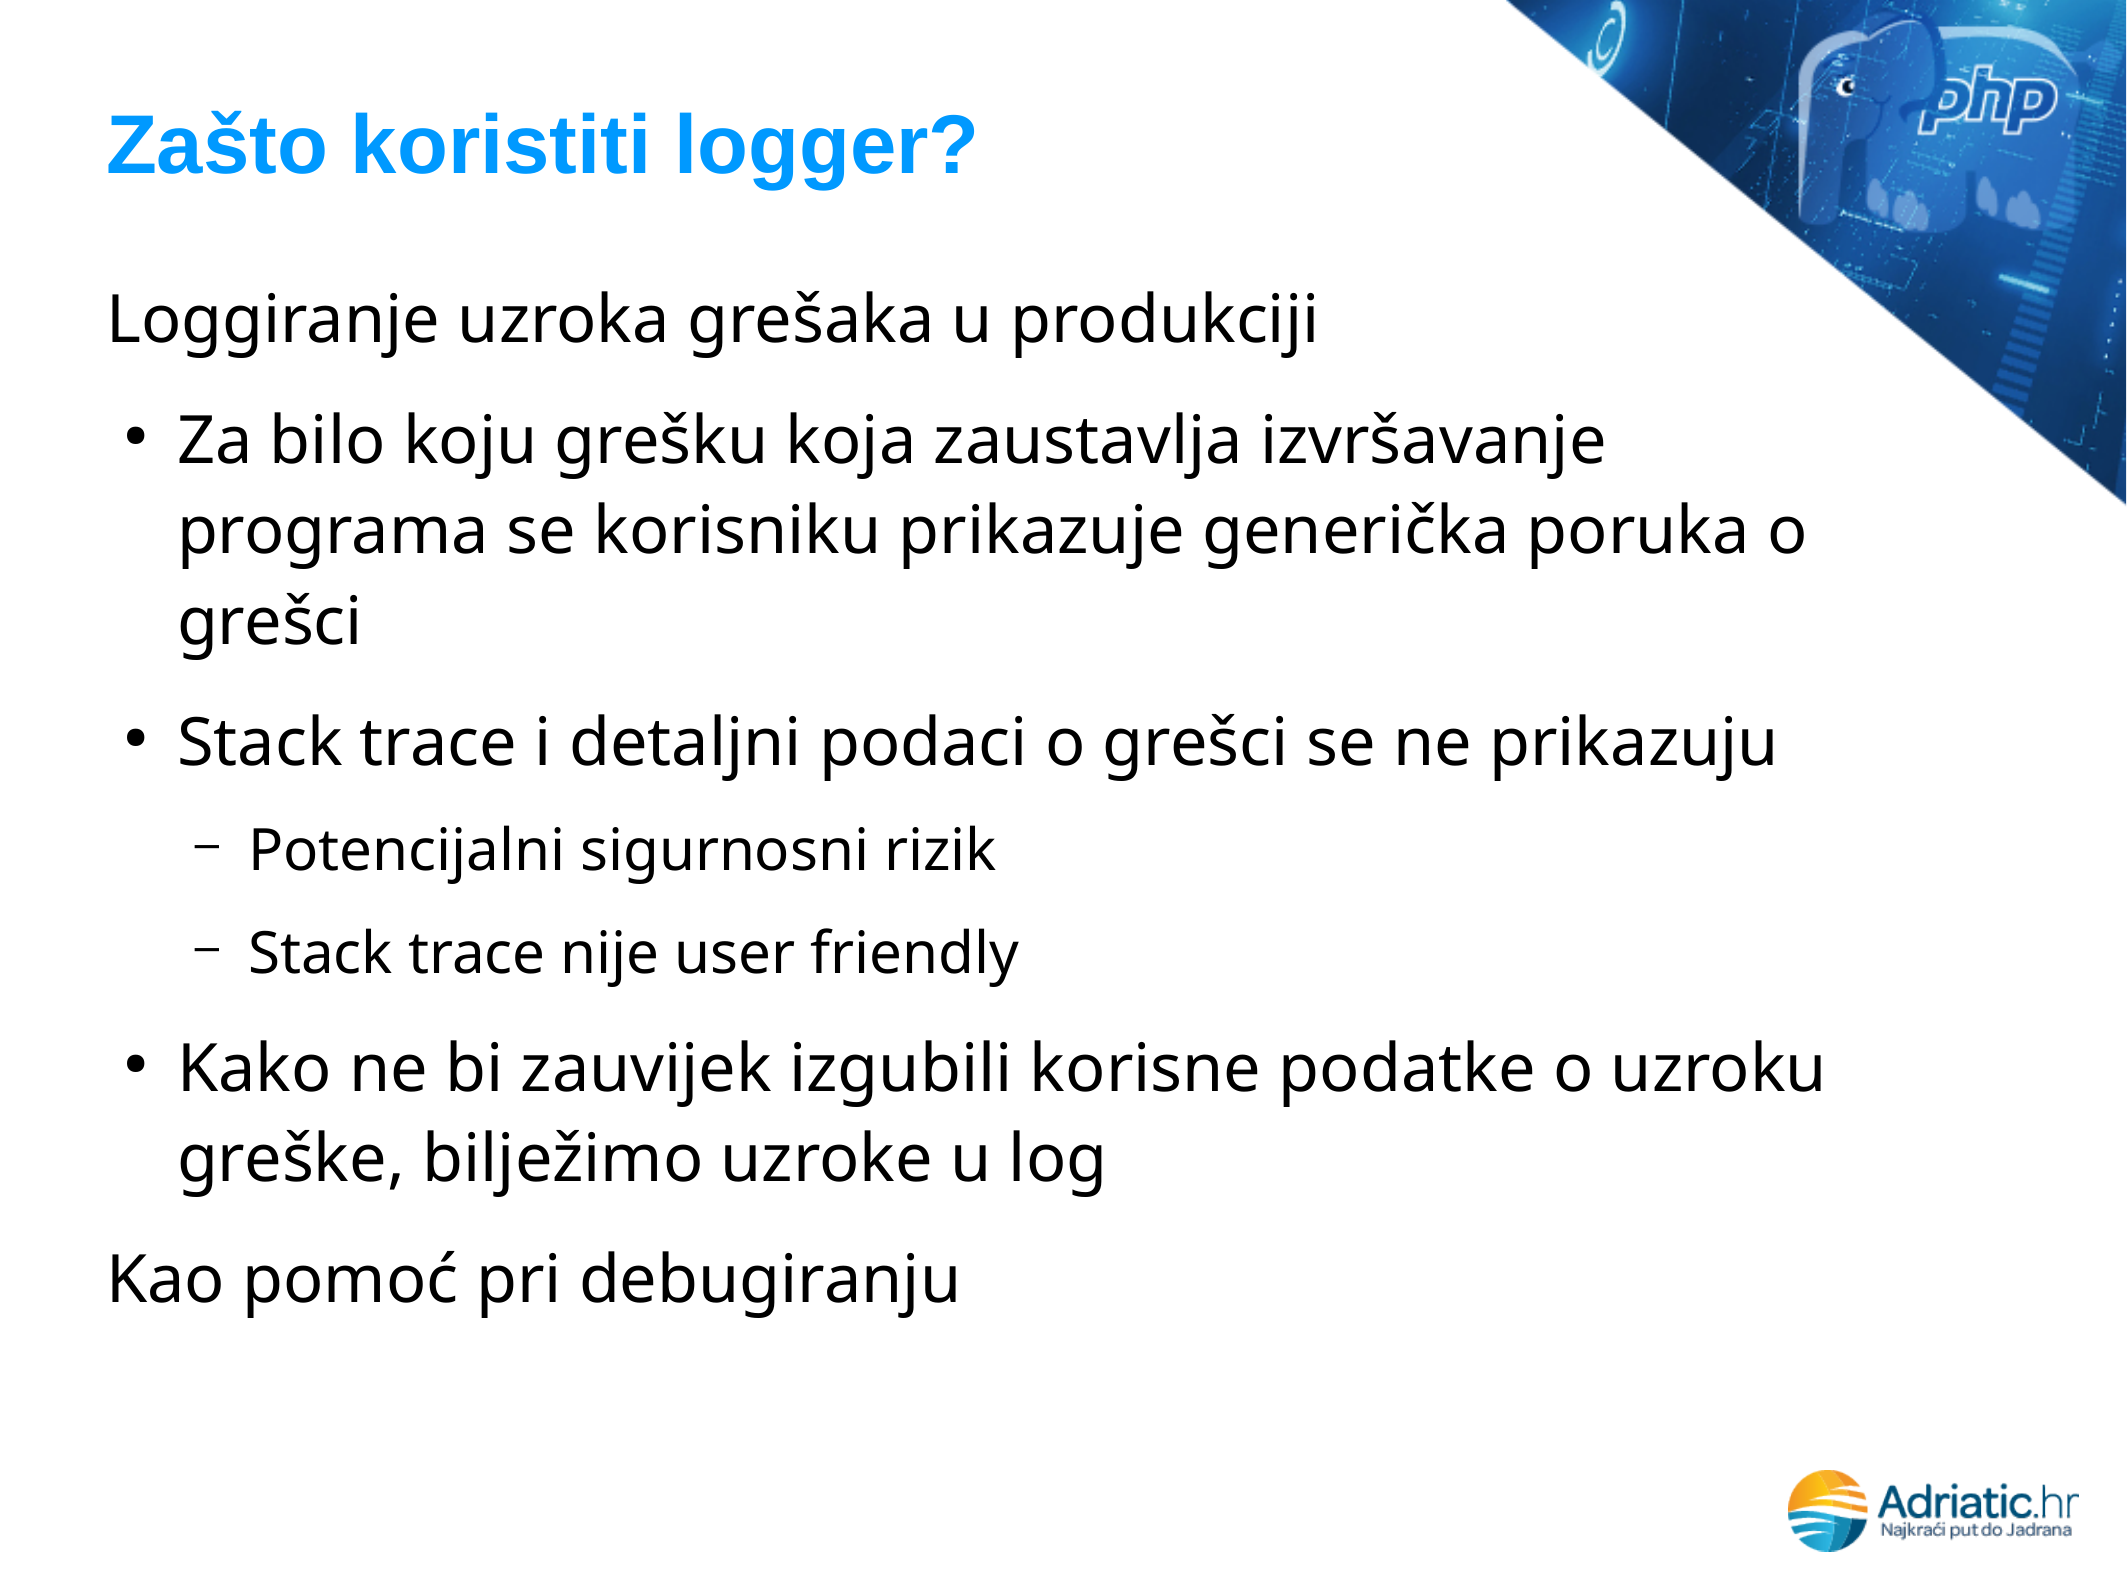

# Zašto koristiti logger?
Loggiranje uzroka grešaka u produkciji
Za bilo koju grešku koja zaustavlja izvršavanje programa se korisniku prikazuje generička poruka o grešci
Stack trace i detaljni podaci o grešci se ne prikazuju
Potencijalni sigurnosni rizik
Stack trace nije user friendly
Kako ne bi zauvijek izgubili korisne podatke o uzroku greške, bilježimo uzroke u log
Kao pomoć pri debugiranju